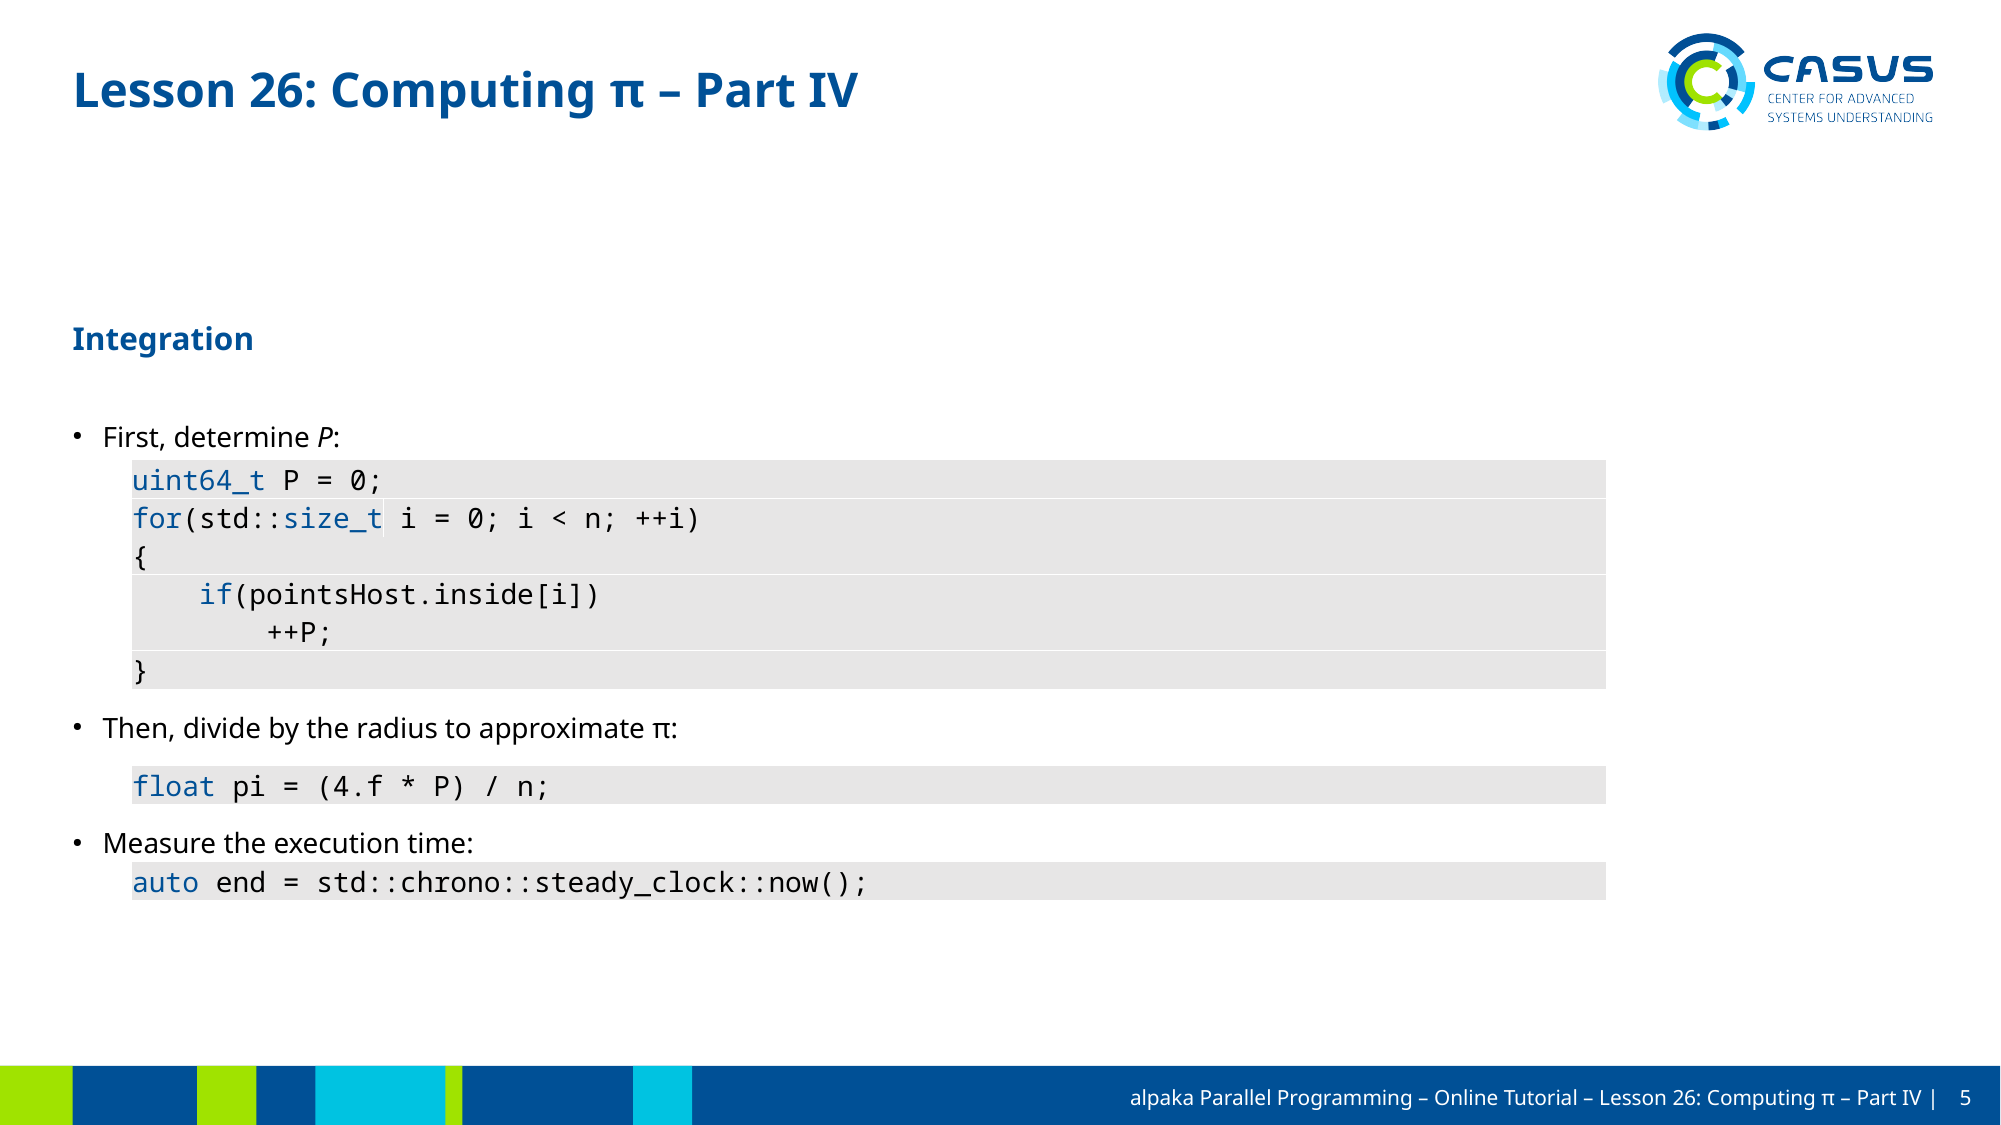

# Lesson 26: Computing π – Part IV
Integration
First, determine P:
uint64_t P = 0;
for(std::size_t i = 0; i < n; ++i)
{
 if(pointsHost.inside[i])
 ++P;
}
Then, divide by the radius to approximate π:
float pi = (4.f * P) / n;
Measure the execution time:
auto end = std::chrono::steady_clock::now();
alpaka Parallel Programming – Online Tutorial – Lesson 26: Computing π – Part IV
5